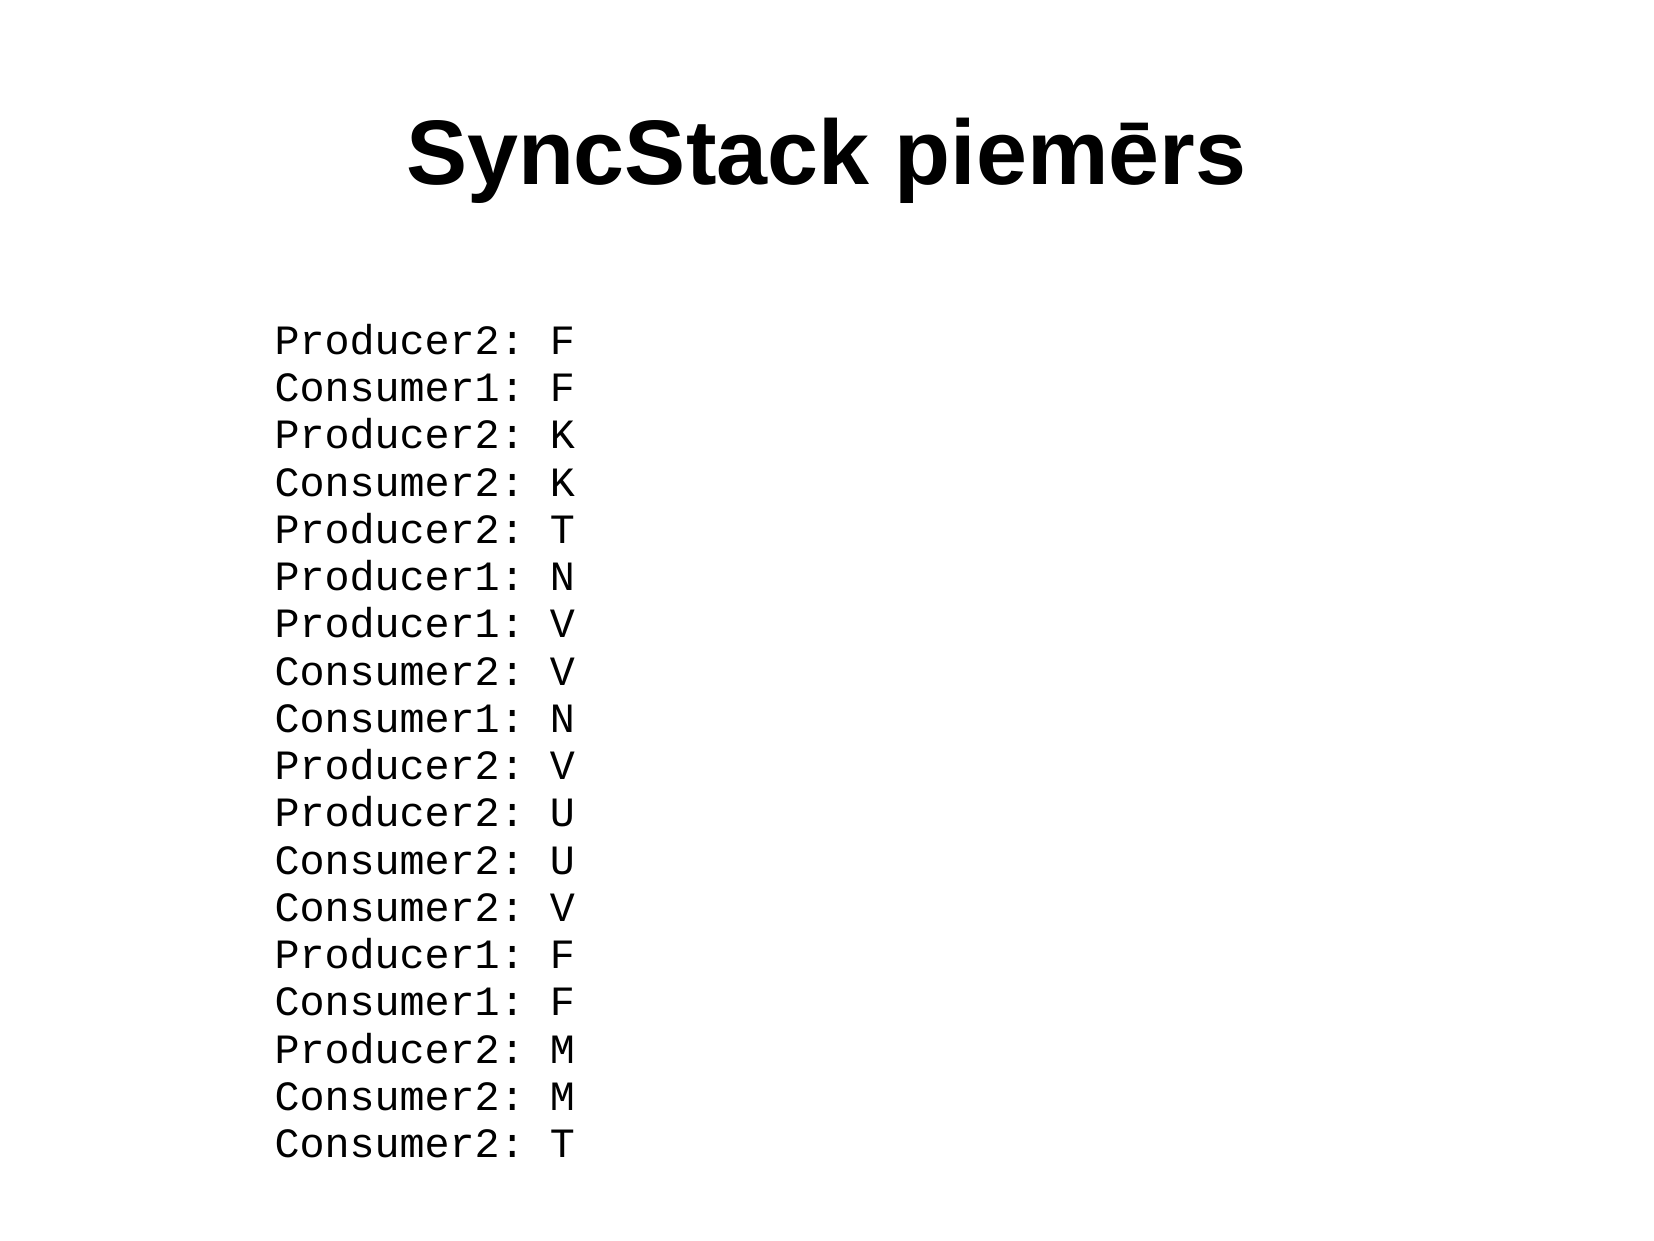

# SyncStack piemērs
Producer2: F
Consumer1: F
Producer2: K
Consumer2: K
Producer2: T
Producer1: N
Producer1: V
Consumer2: V
Consumer1: N
Producer2: V
Producer2: U
Consumer2: U
Consumer2: V
Producer1: F
Consumer1: F
Producer2: M
Consumer2: M
Consumer2: T